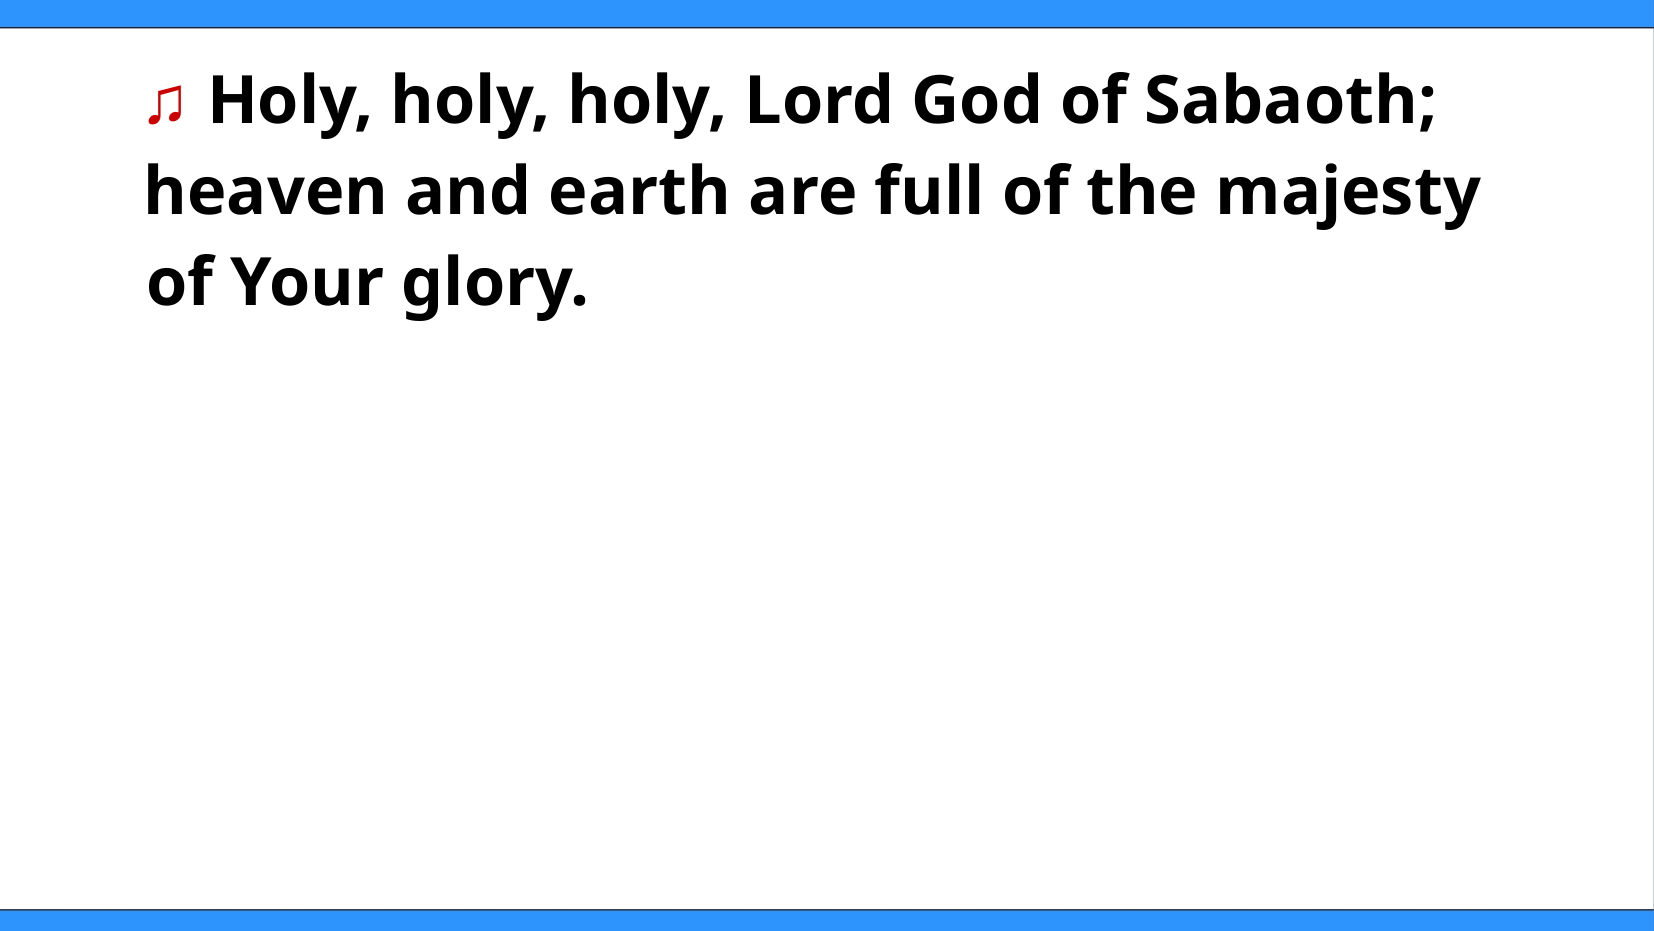

♫ Holy, holy, holy, Lord God of Sabaoth;
 heaven and earth are full of the majesty
 of Your glory.